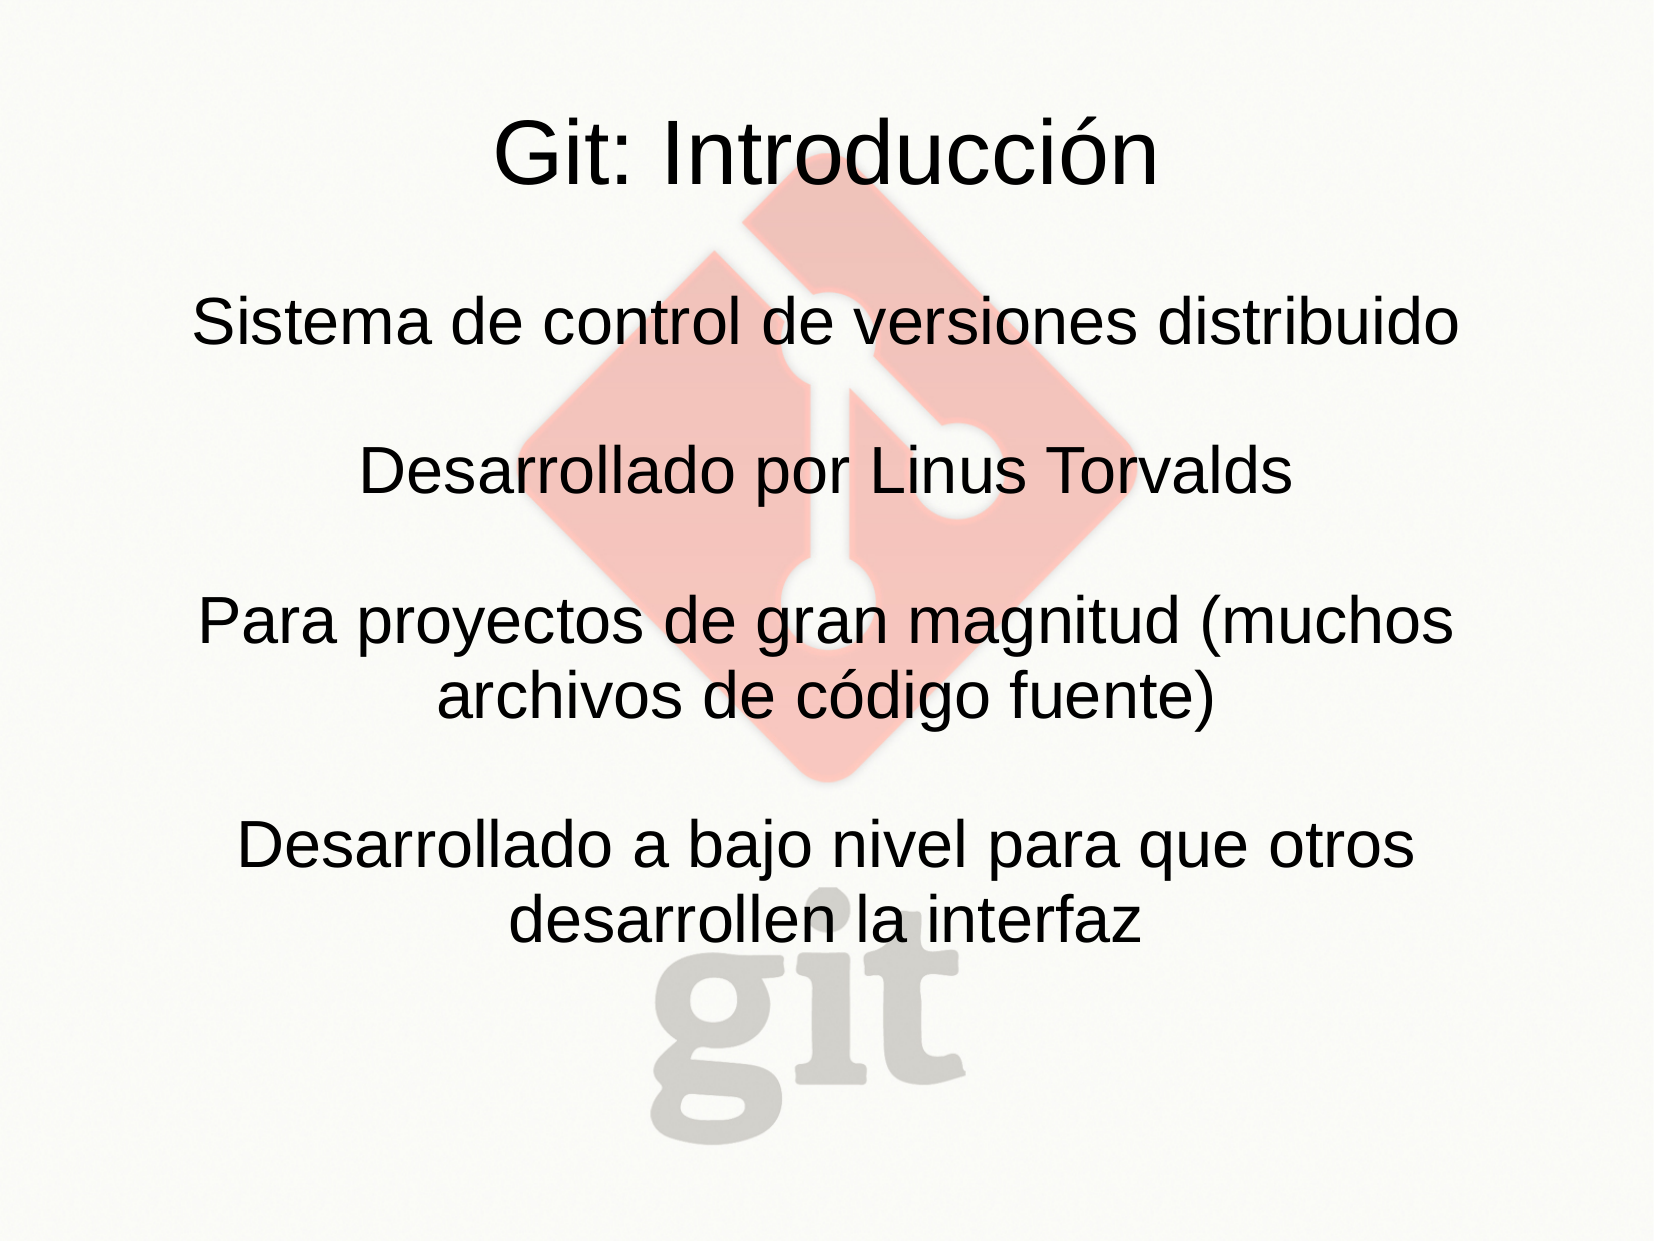

# Git: Introducción
Sistema de control de versiones distribuido
Desarrollado por Linus Torvalds
Para proyectos de gran magnitud (muchos archivos de código fuente)
Desarrollado a bajo nivel para que otros desarrollen la interfaz